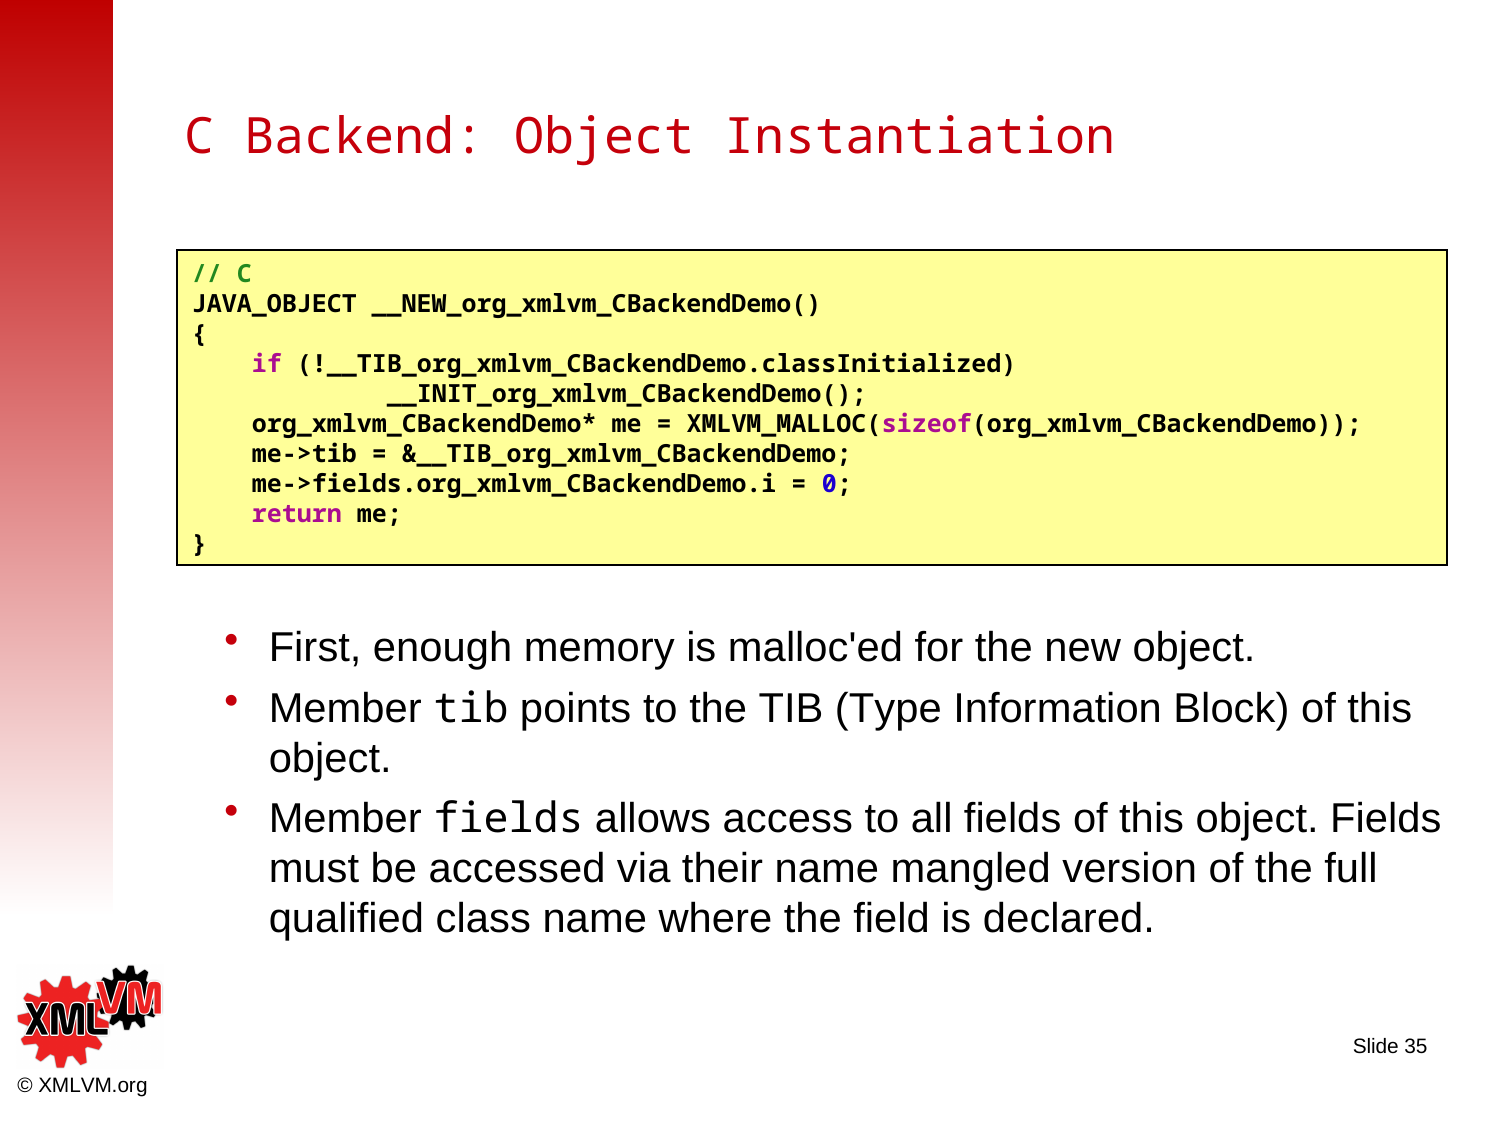

# C Backend: Object Instantiation
// C
JAVA_OBJECT __NEW_org_xmlvm_CBackendDemo()
{
 if (!__TIB_org_xmlvm_CBackendDemo.classInitialized)
 __INIT_org_xmlvm_CBackendDemo();
 org_xmlvm_CBackendDemo* me = XMLVM_MALLOC(sizeof(org_xmlvm_CBackendDemo));
 me->tib = &__TIB_org_xmlvm_CBackendDemo;
 me->fields.org_xmlvm_CBackendDemo.i = 0;
 return me;
}
First, enough memory is malloc'ed for the new object.
Member tib points to the TIB (Type Information Block) of this object.
Member fields allows access to all fields of this object. Fields must be accessed via their name mangled version of the full qualified class name where the field is declared.